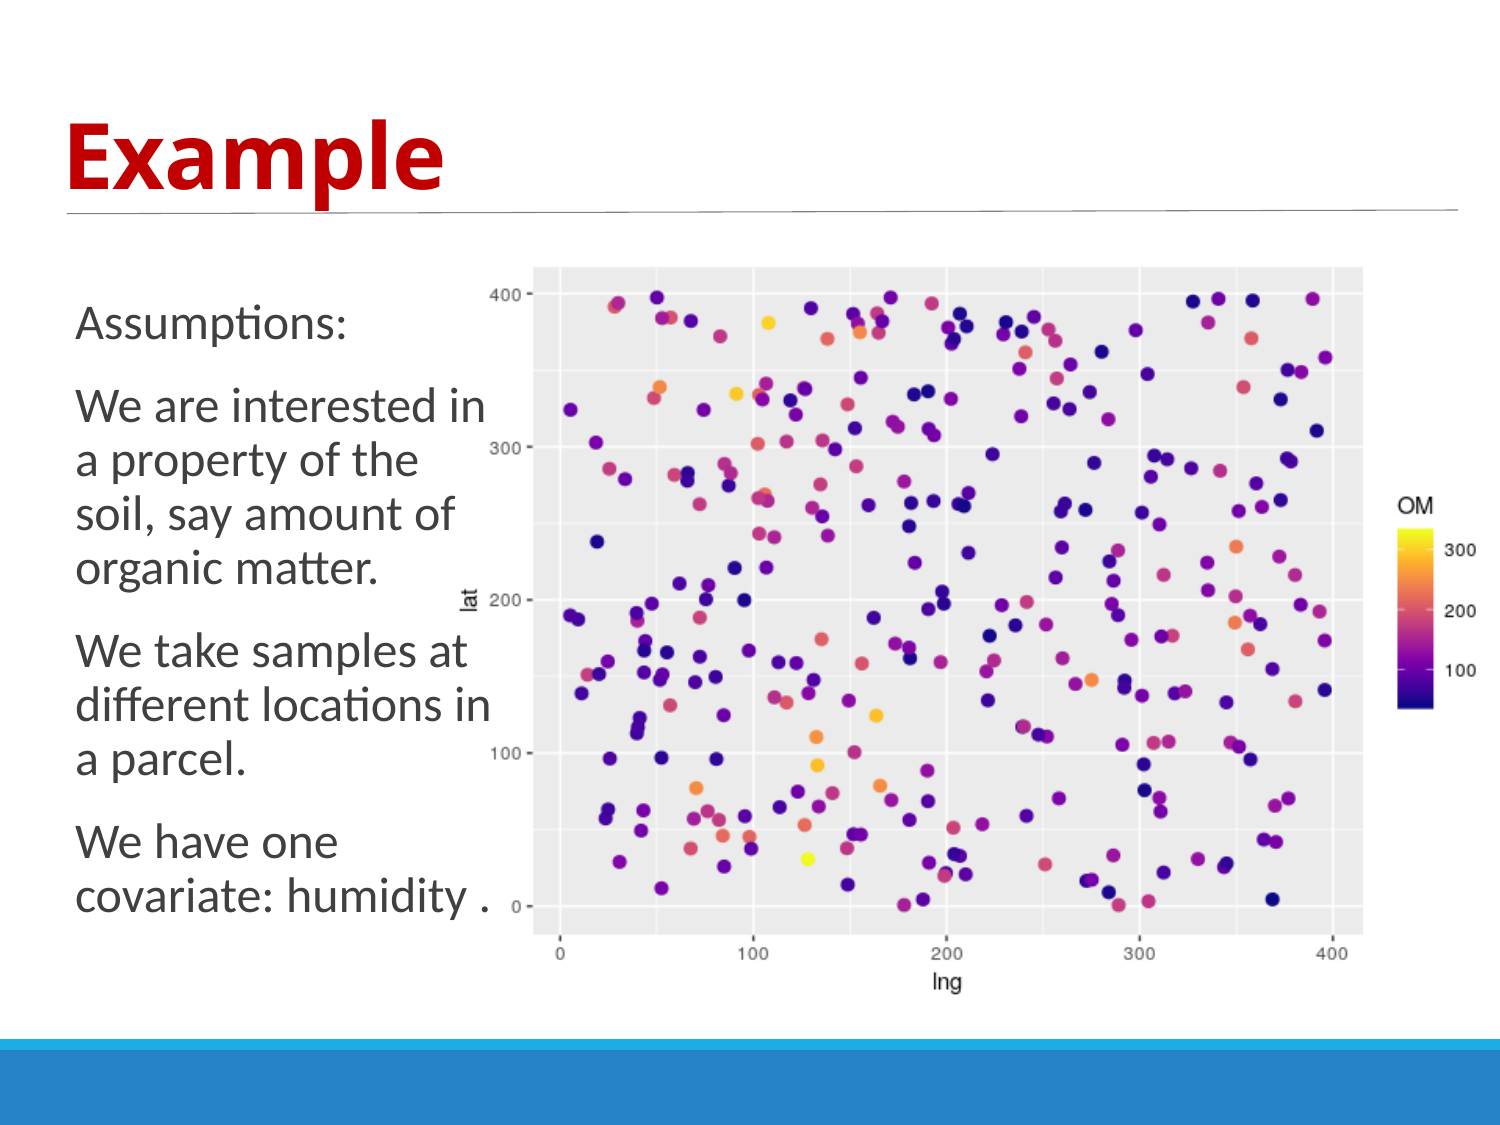

# Example
Assumptions:
We are interested in a property of the soil, say amount of organic matter.
We take samples at different locations in a parcel.
We have one covariate: humidity .